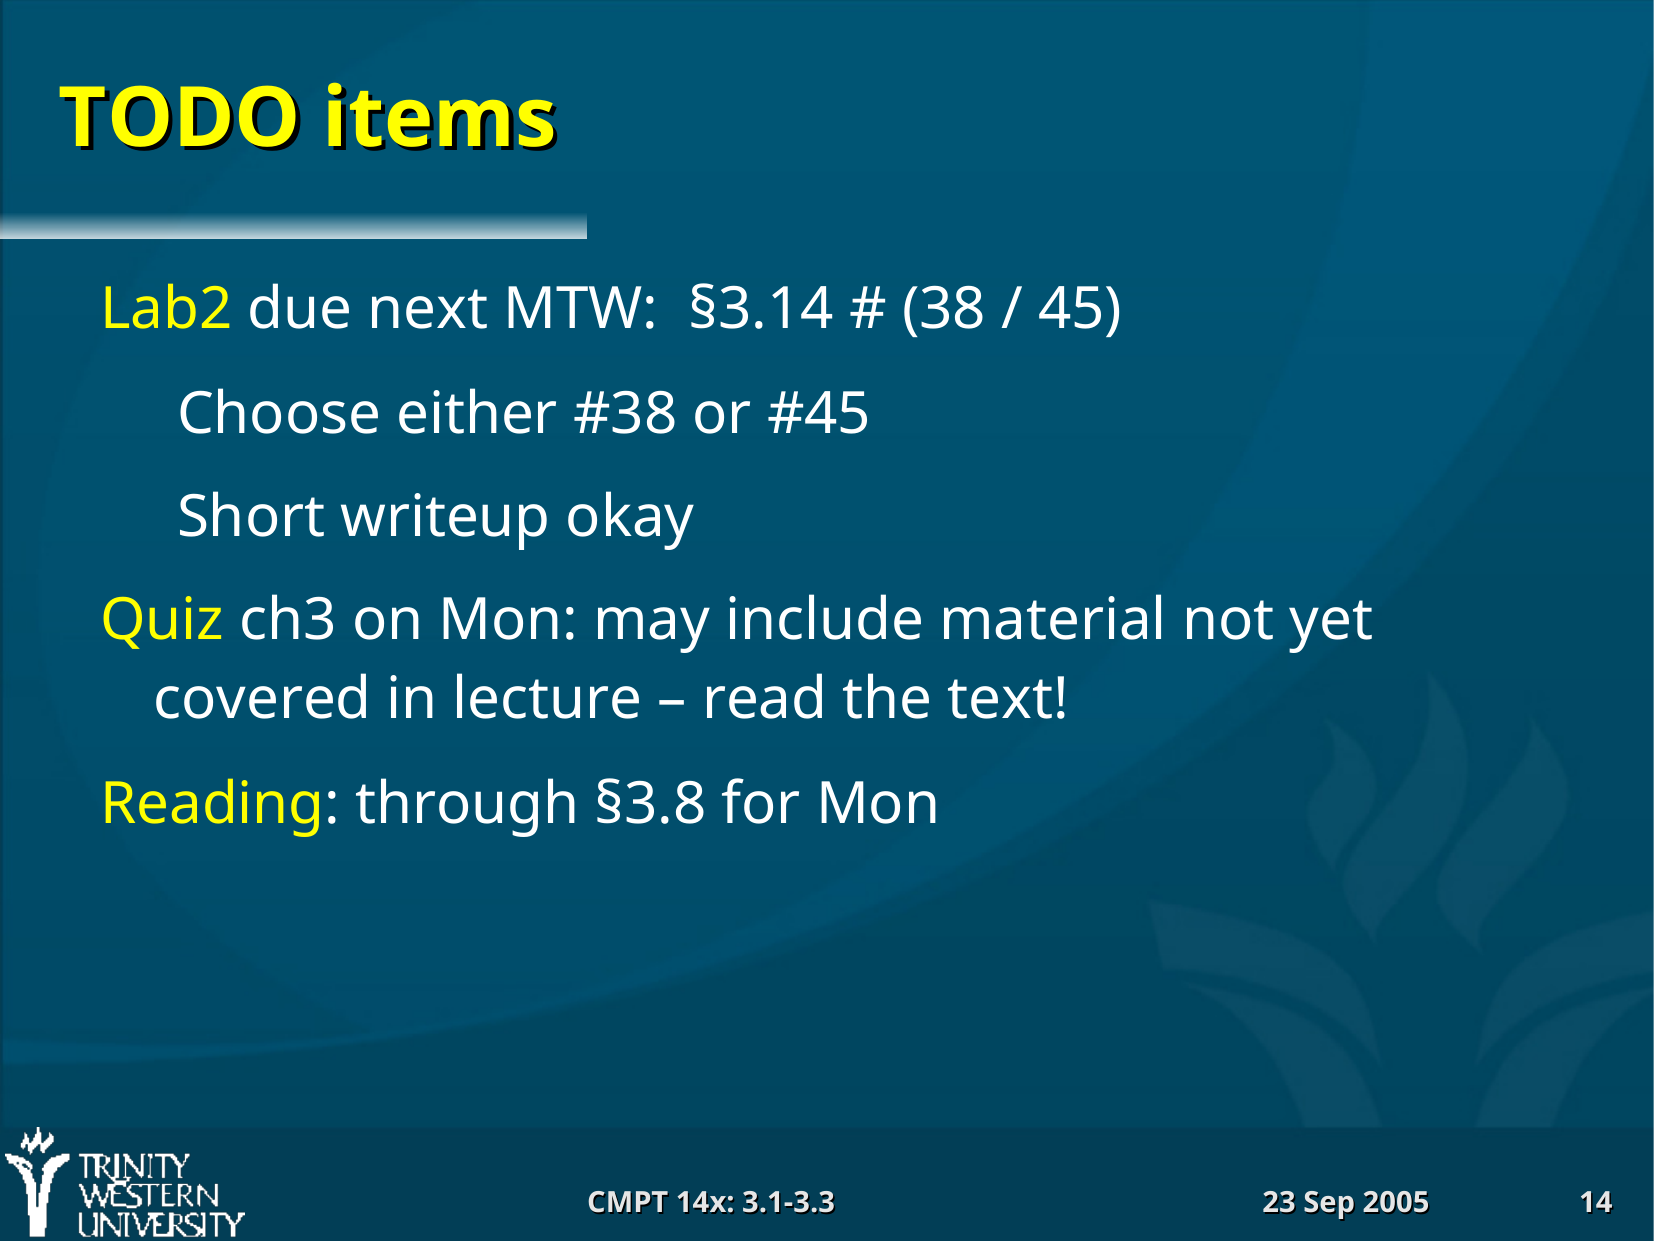

# TODO items
Lab2 due next MTW: §3.14 # (38 / 45)
Choose either #38 or #45
Short writeup okay
Quiz ch3 on Mon: may include material not yet covered in lecture – read the text!
Reading: through §3.8 for Mon
CMPT 14x: 3.1-3.3
23 Sep 2005
14